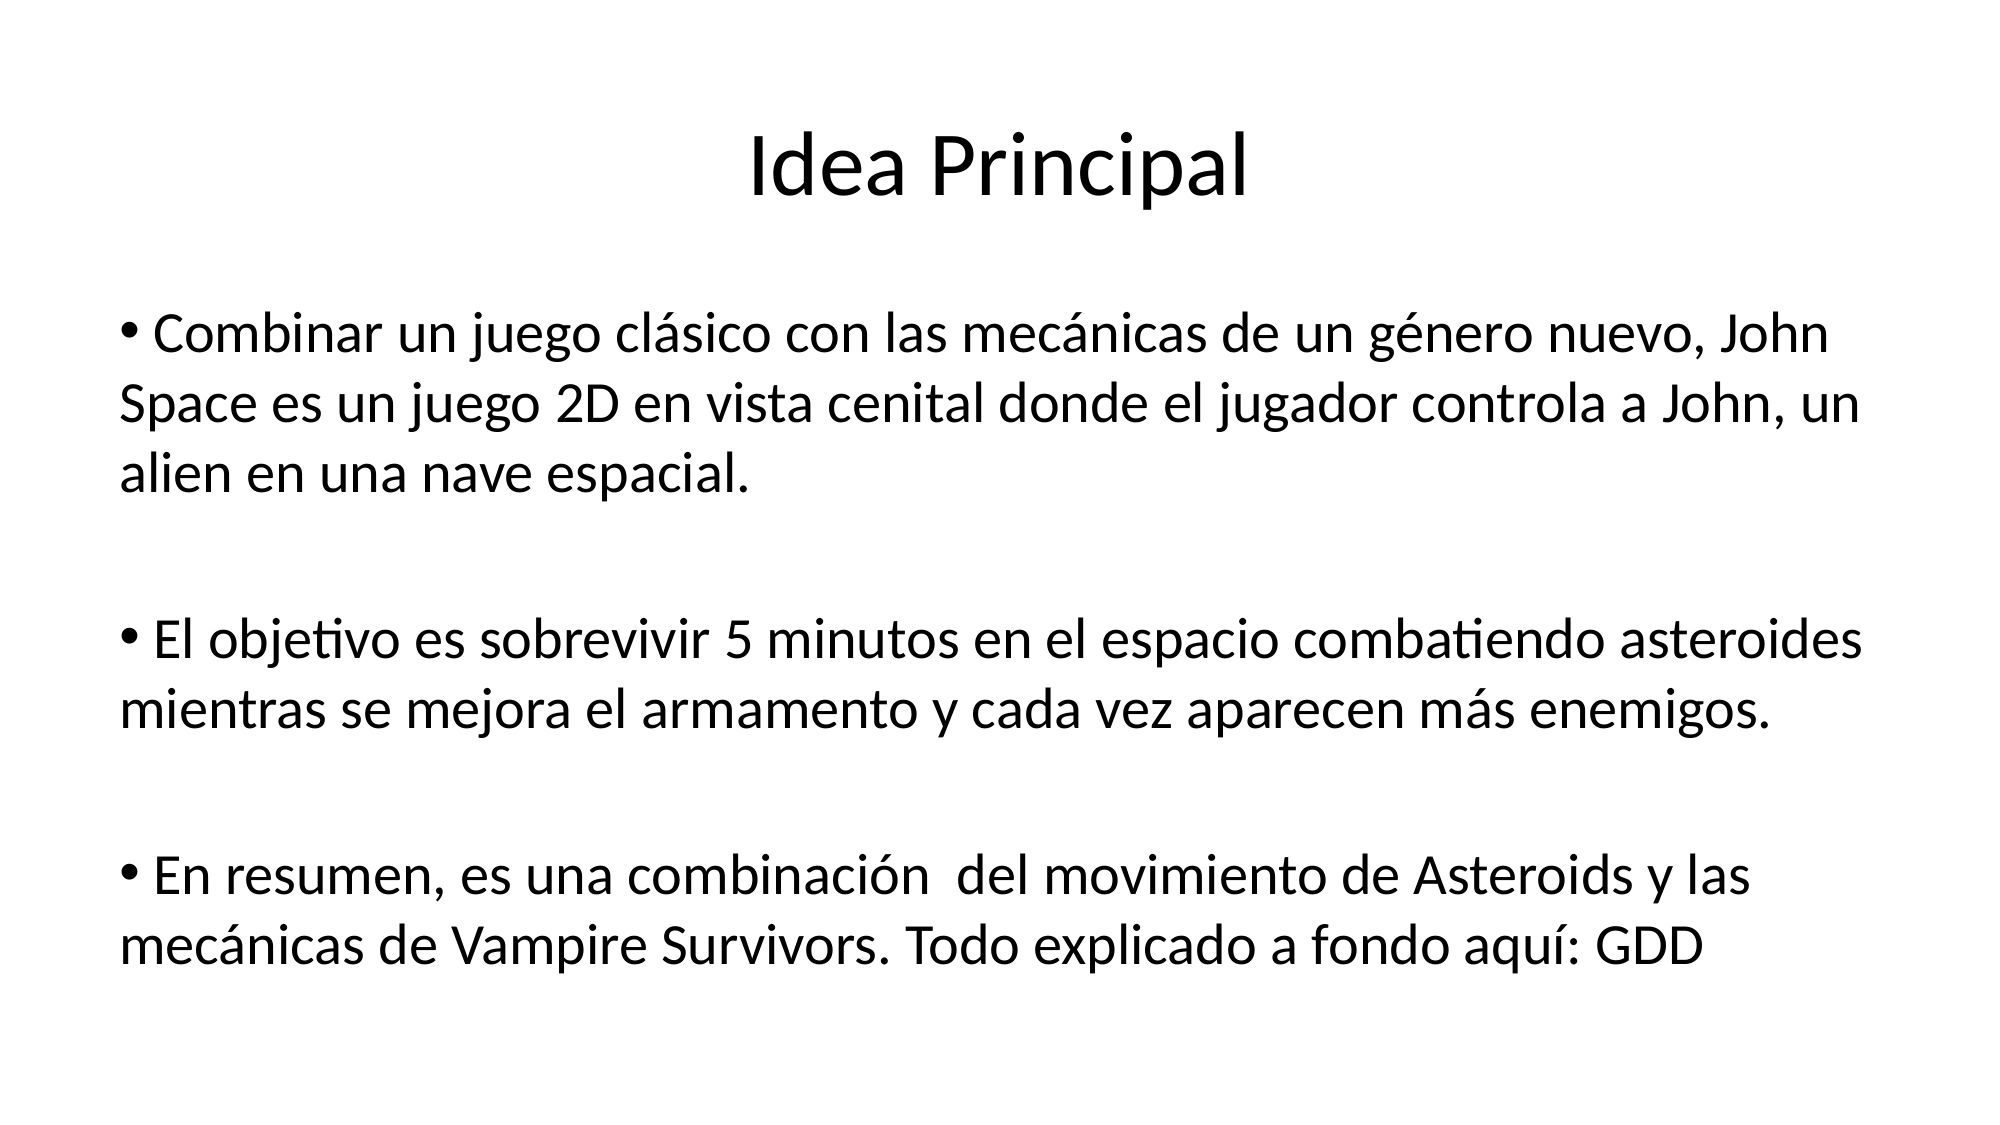

# Idea Principal
 Combinar un juego clásico con las mecánicas de un género nuevo, John Space es un juego 2D en vista cenital donde el jugador controla a John, un alien en una nave espacial.
 El objetivo es sobrevivir 5 minutos en el espacio combatiendo asteroides mientras se mejora el armamento y cada vez aparecen más enemigos.
 En resumen, es una combinación del movimiento de Asteroids y las mecánicas de Vampire Survivors. Todo explicado a fondo aquí: GDD